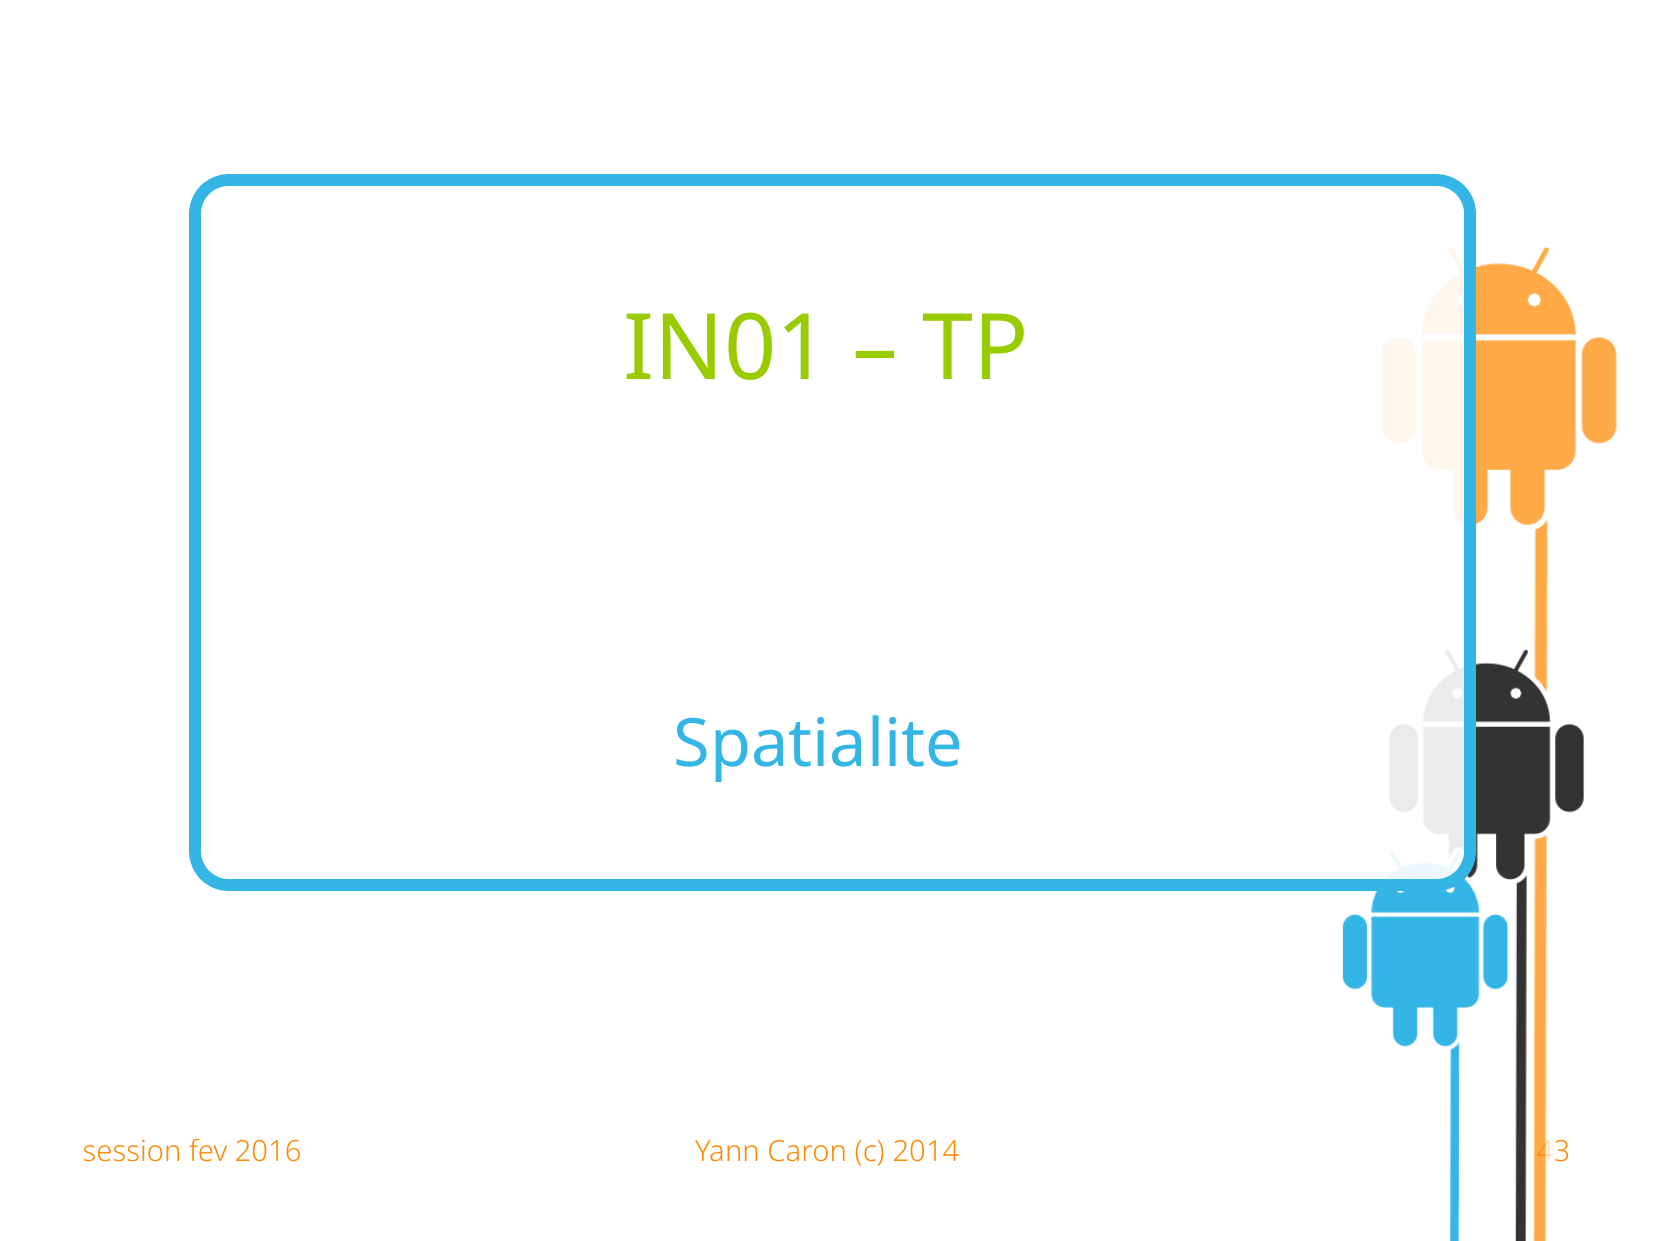

# IN01 – TP
Spatialite
session fev 2016
Yann Caron (c) 2014
43